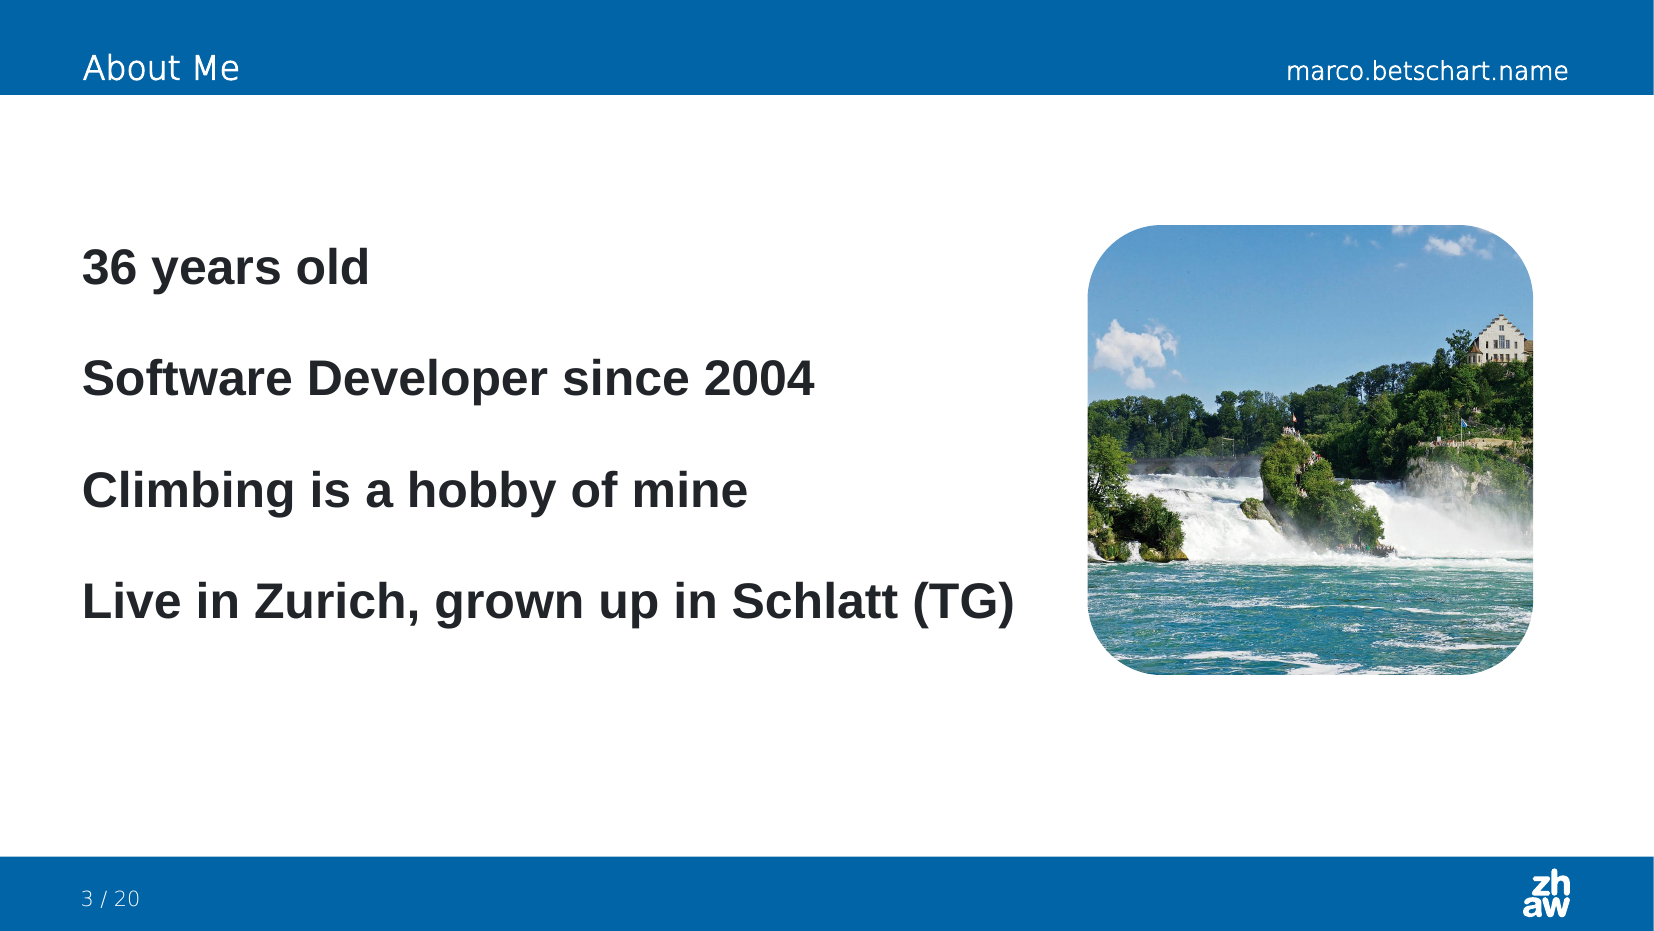

marco.betschart.name
# About Me
36 years old
Software Developer since 2004
Climbing is a hobby of mine
Live in Zurich, grown up in Schlatt (TG)
3